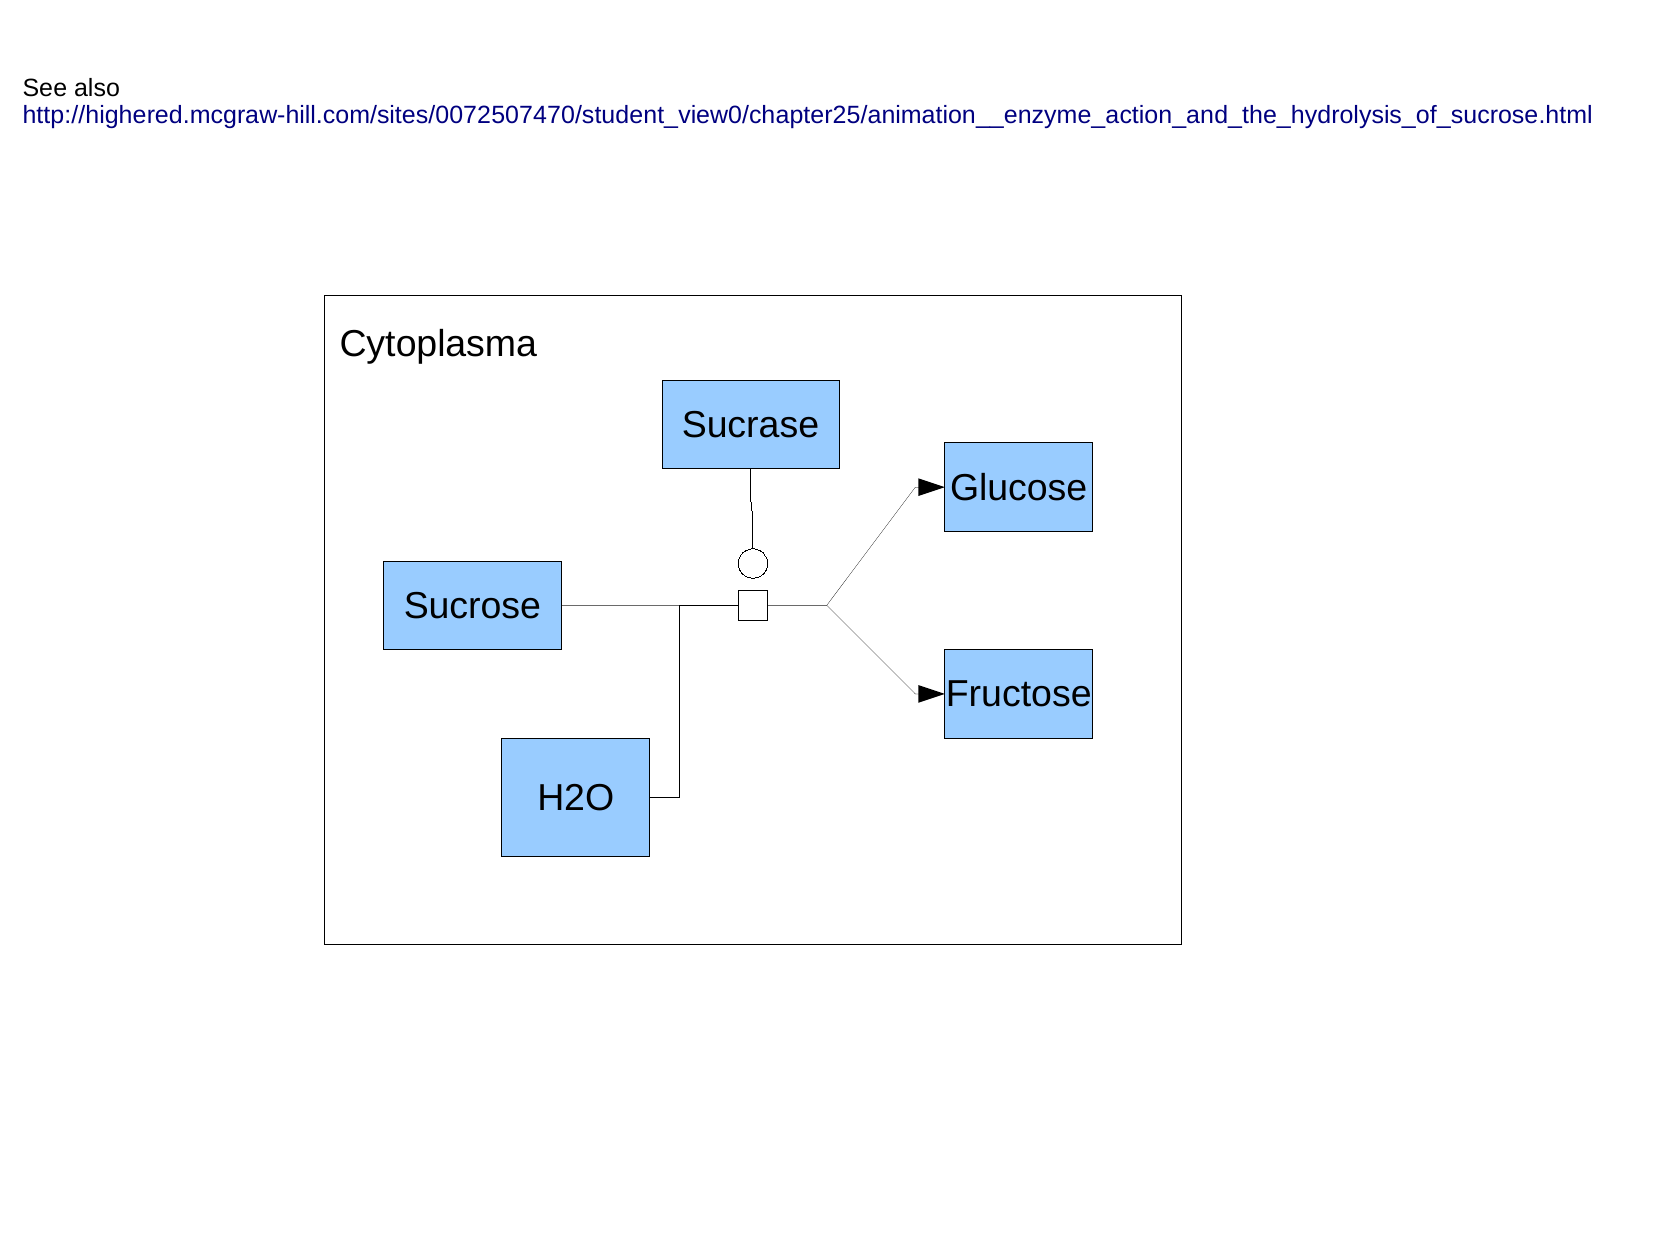

See also
http://highered.mcgraw-hill.com/sites/0072507470/student_view0/chapter25/animation__enzyme_action_and_the_hydrolysis_of_sucrose.html
Cytoplasma
Sucrase
Glucose
Sucrose
Fructose
H2O